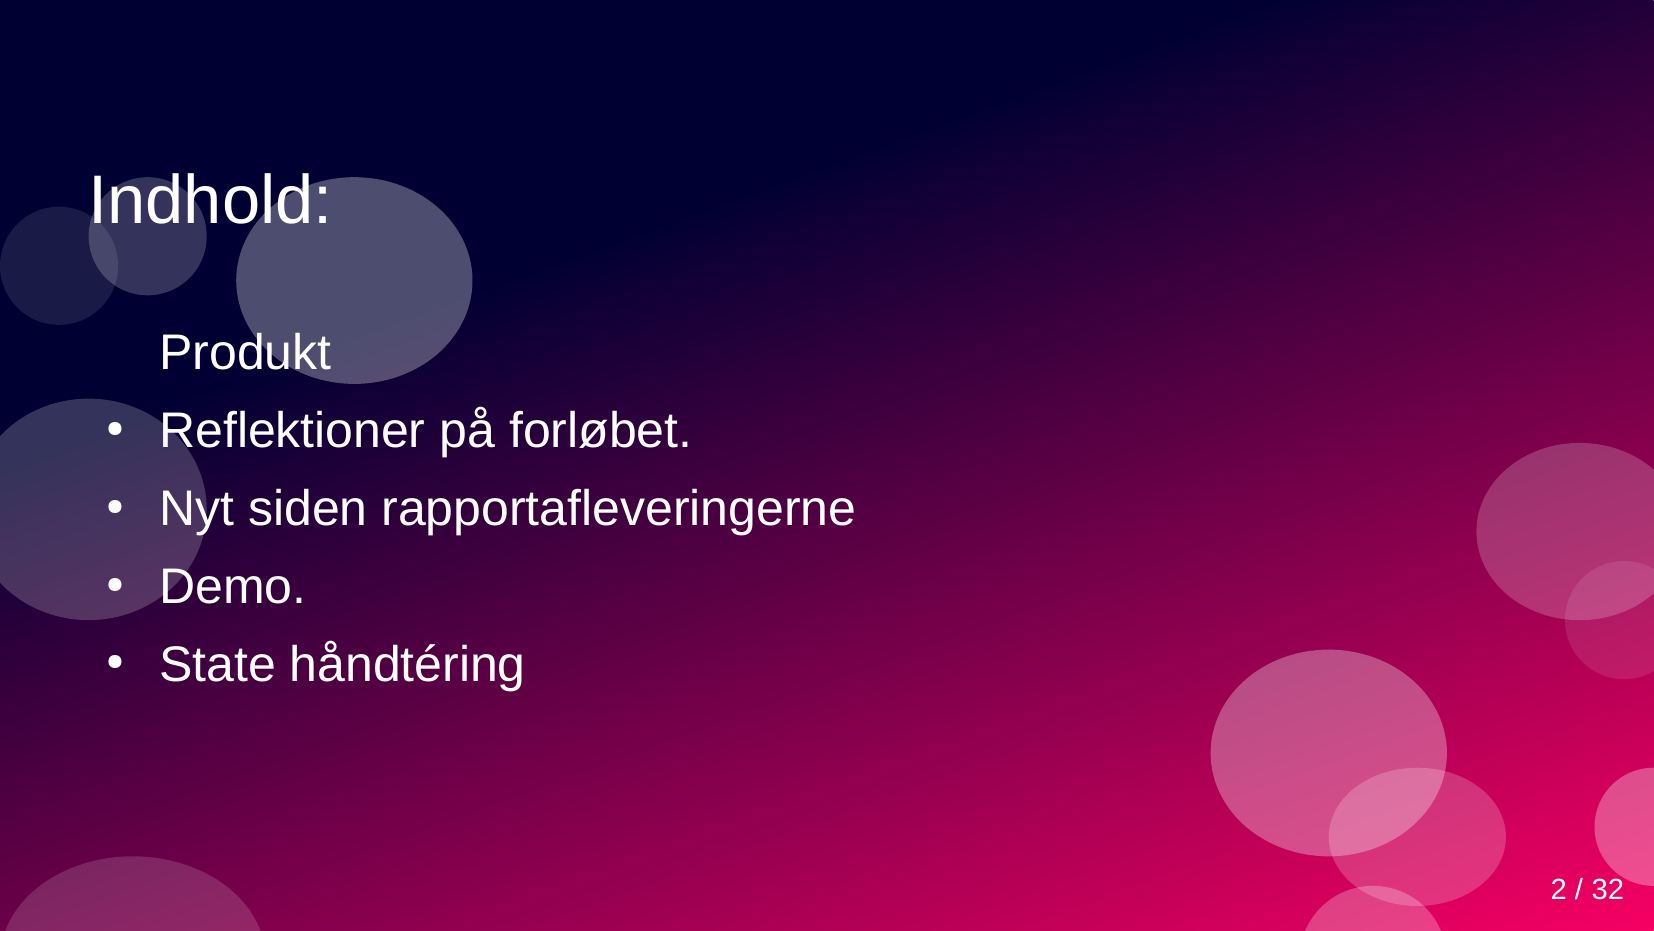

# Indhold:
Produkt
Reflektioner på forløbet.
Nyt siden rapportafleveringerne
Demo.
State håndtéring
2